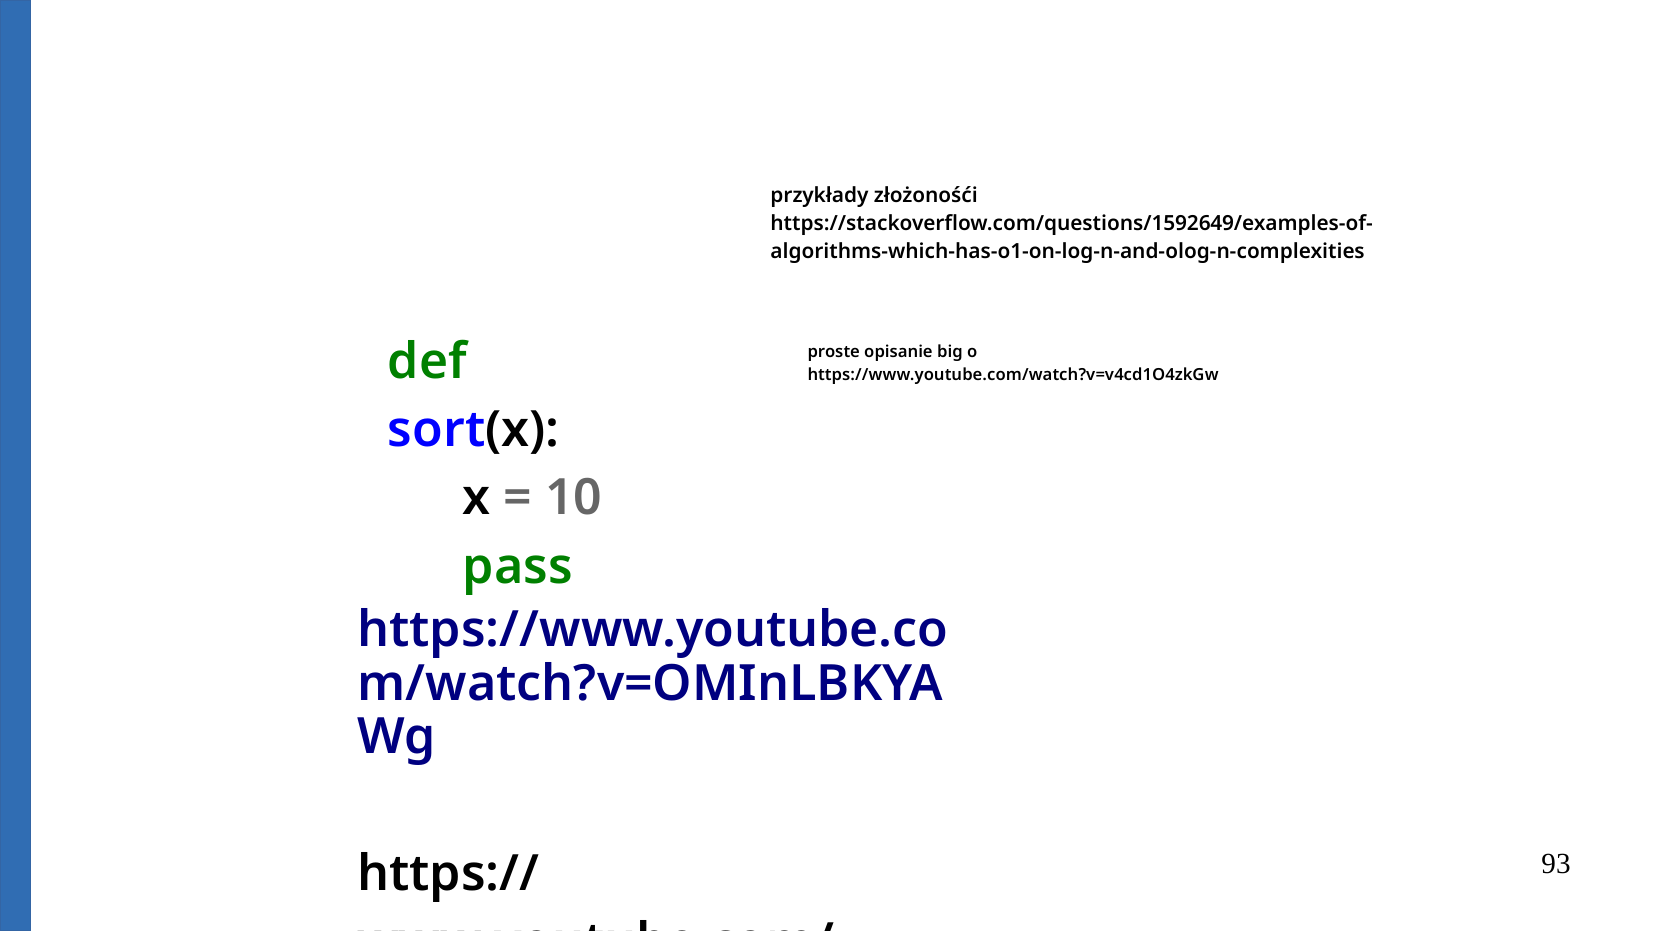

przykłady złożonośći
https://stackoverflow.com/questions/1592649/examples-of-algorithms-which-has-o1-on-log-n-and-olog-n-complexities
def sort(x):
	x = 10
	pass
proste opisanie big o
https://www.youtube.com/watch?v=v4cd1O4zkGw
https://www.youtube.com/watch?v=OMInLBKYAWg
https://www.youtube.com/watch?v=uHjPTUpQOAk
93